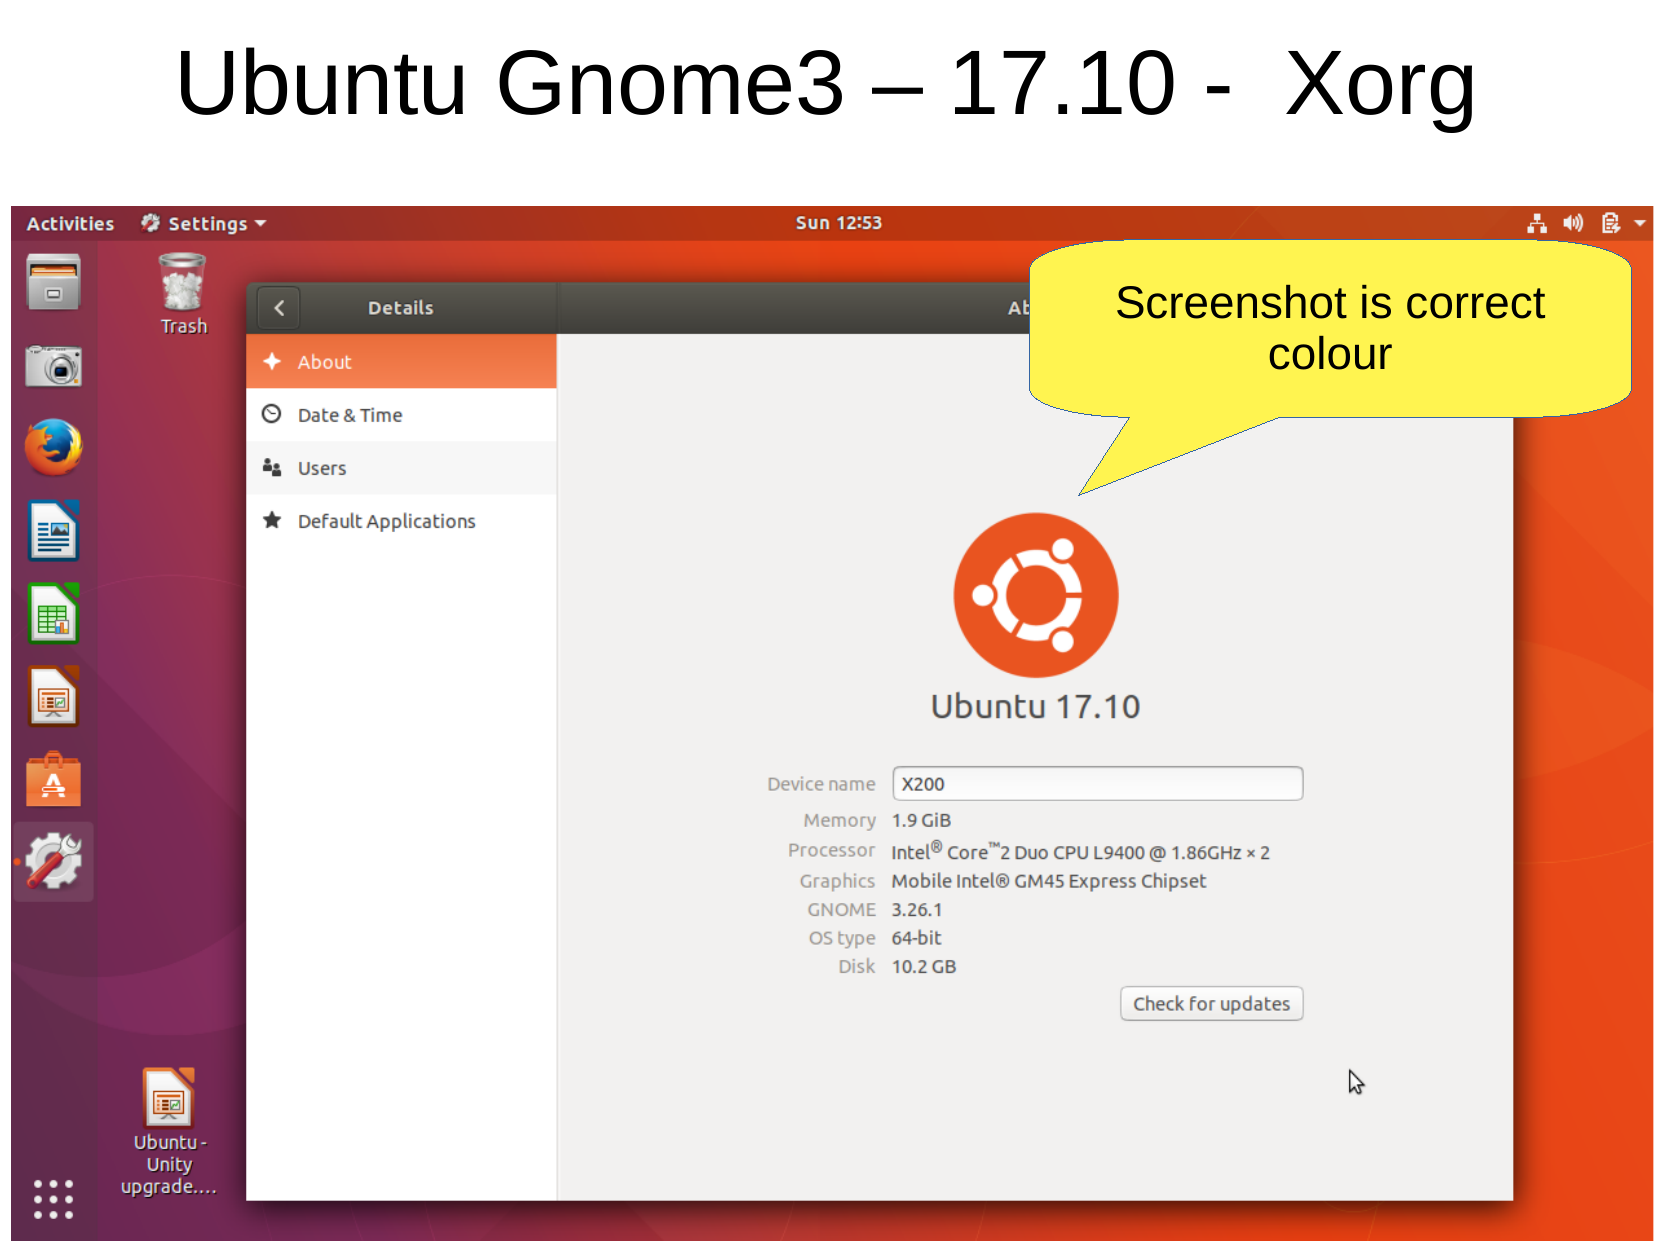

# Ubuntu Gnome3 – 17.10 - Xorg
Screenshot is correct colour